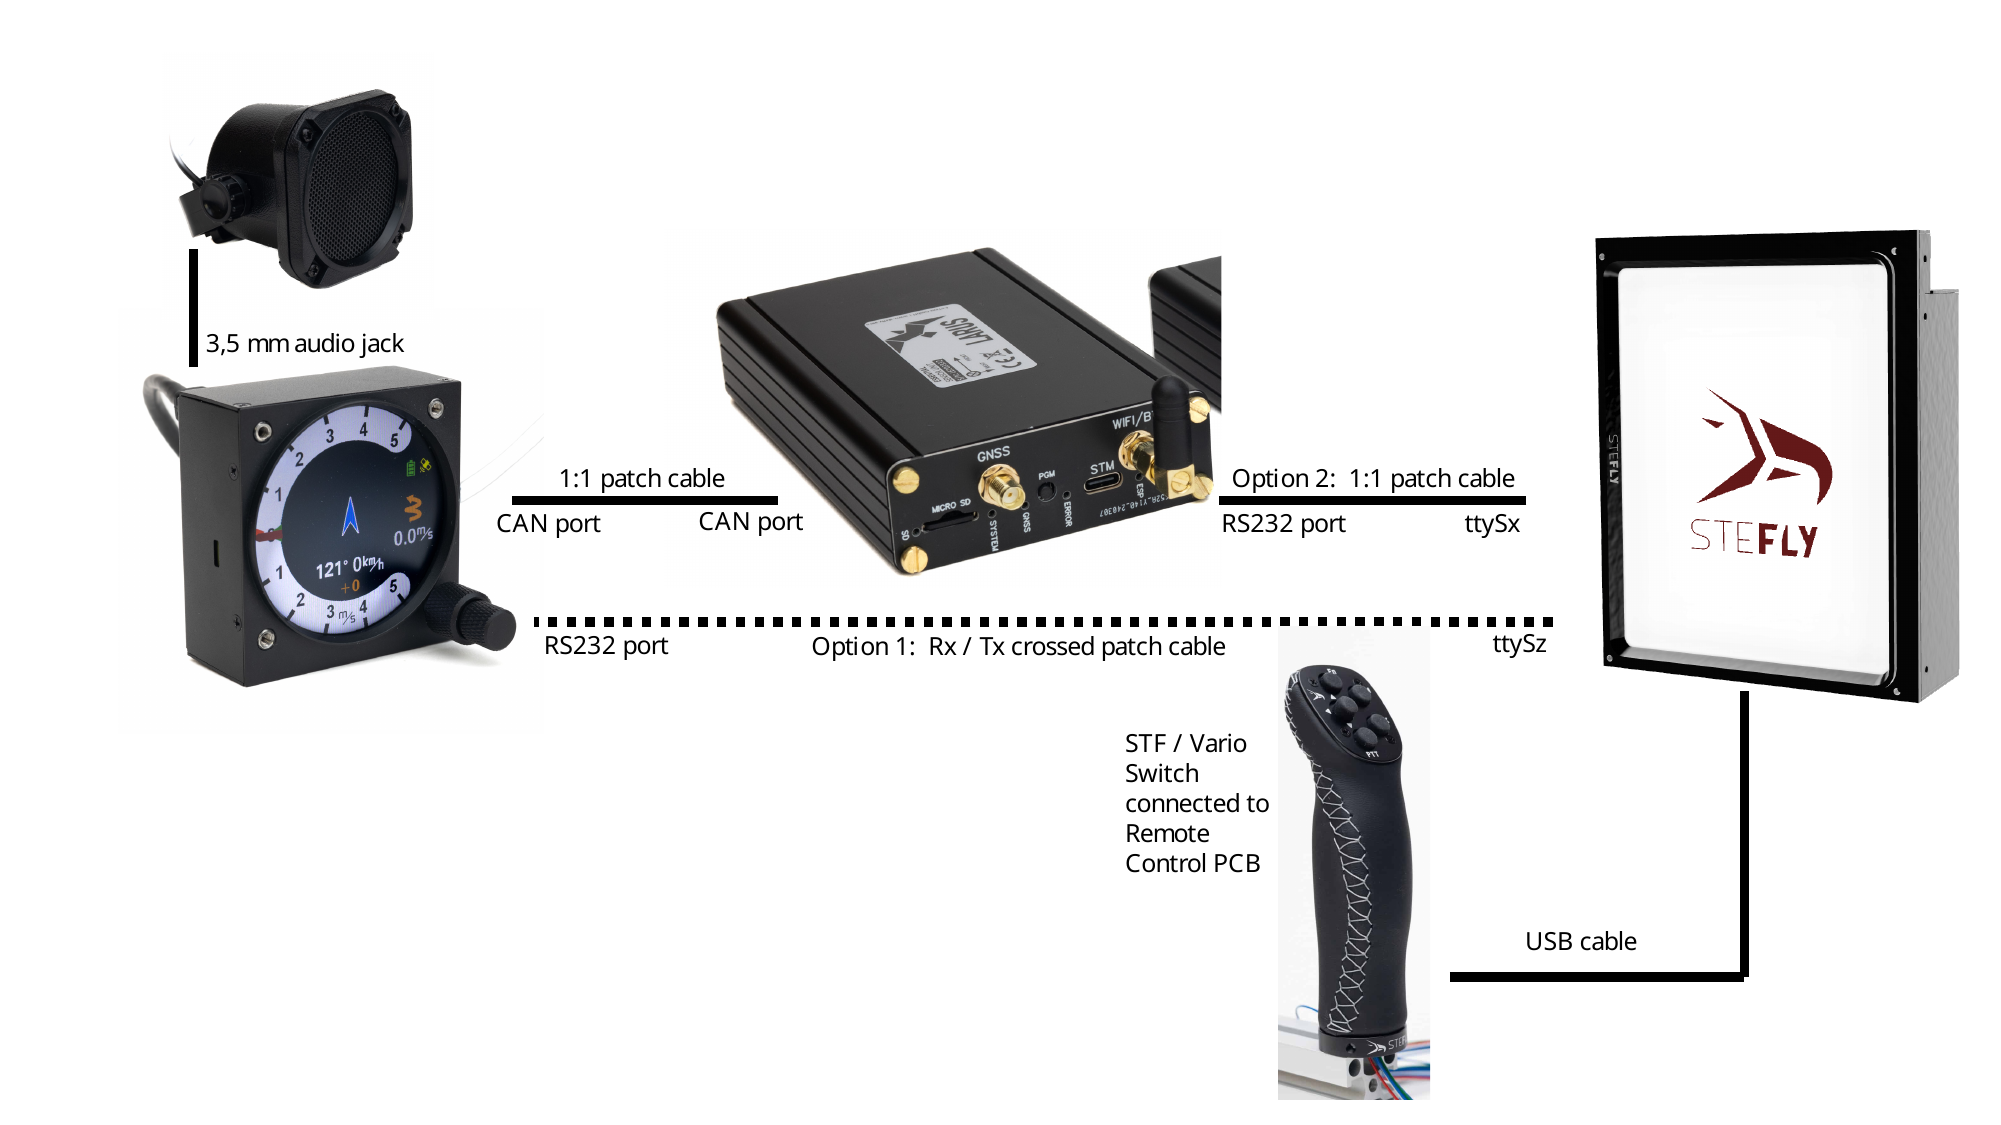

3,5 mm audio jack
1:1 patch cable
Option 2: 1:1 patch cable
CAN port
CAN port
RS232 port
ttySx
ttySz
RS232 port
Option 1: Rx / Tx crossed patch cable
STF / Vario
Switch connected to Remote Control PCB
USB cable